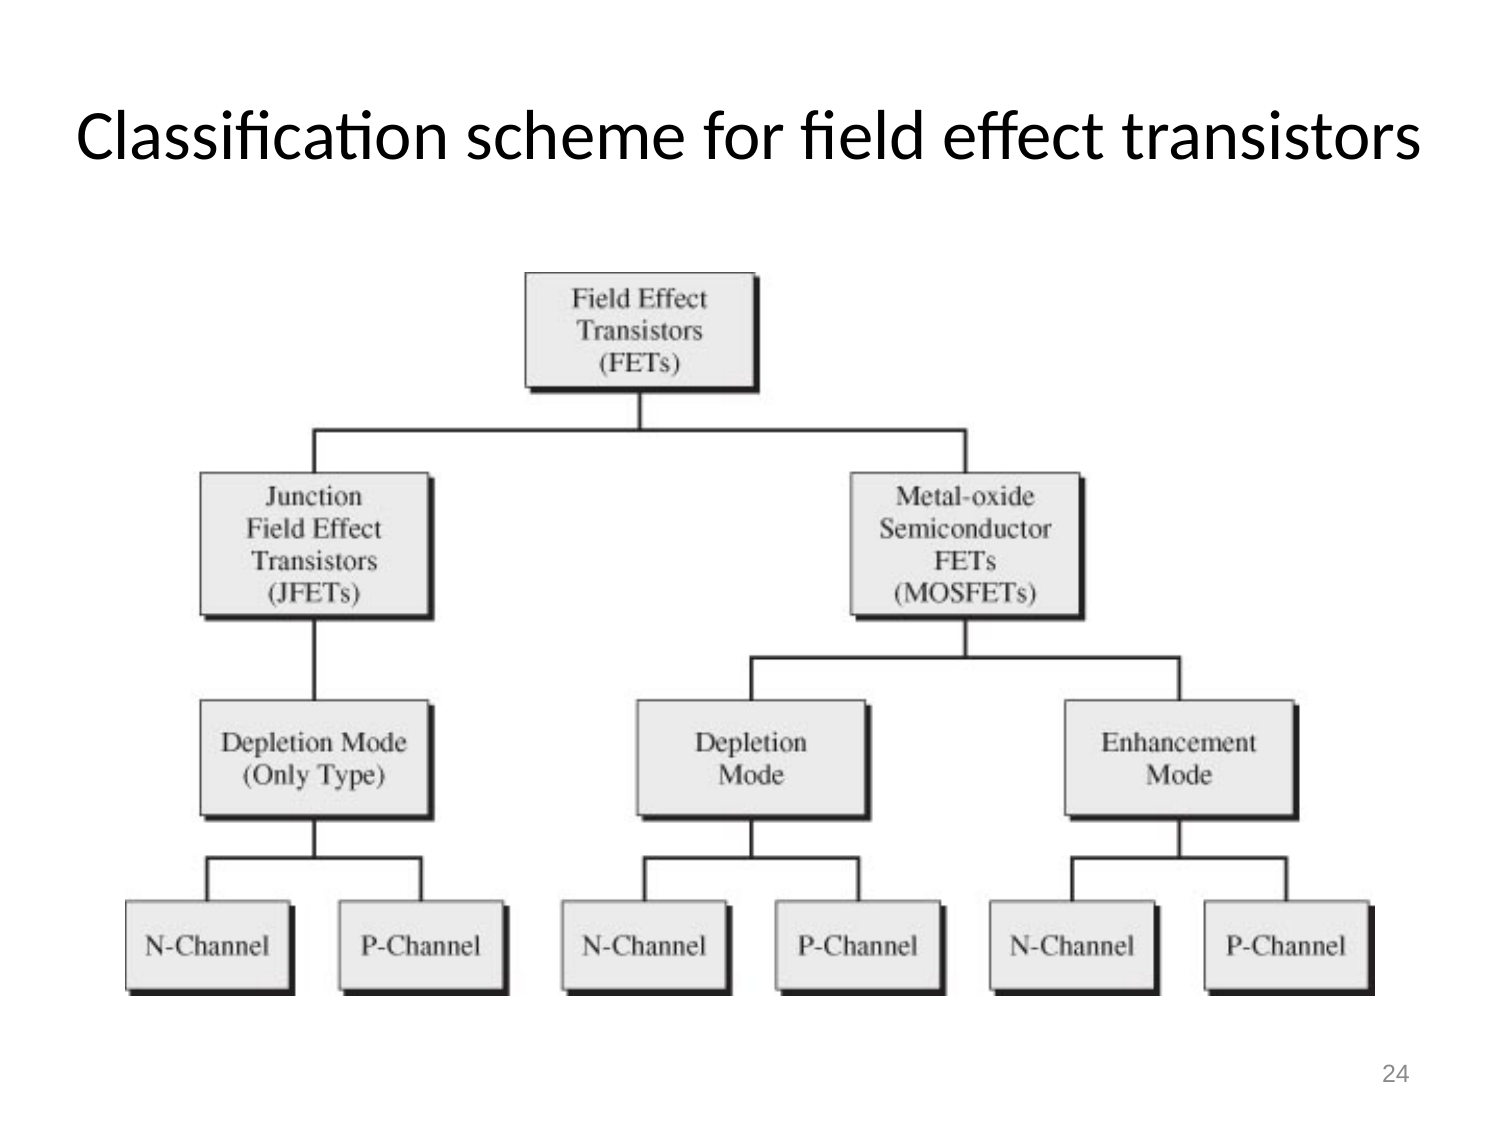

# Classification scheme for field effect transistors